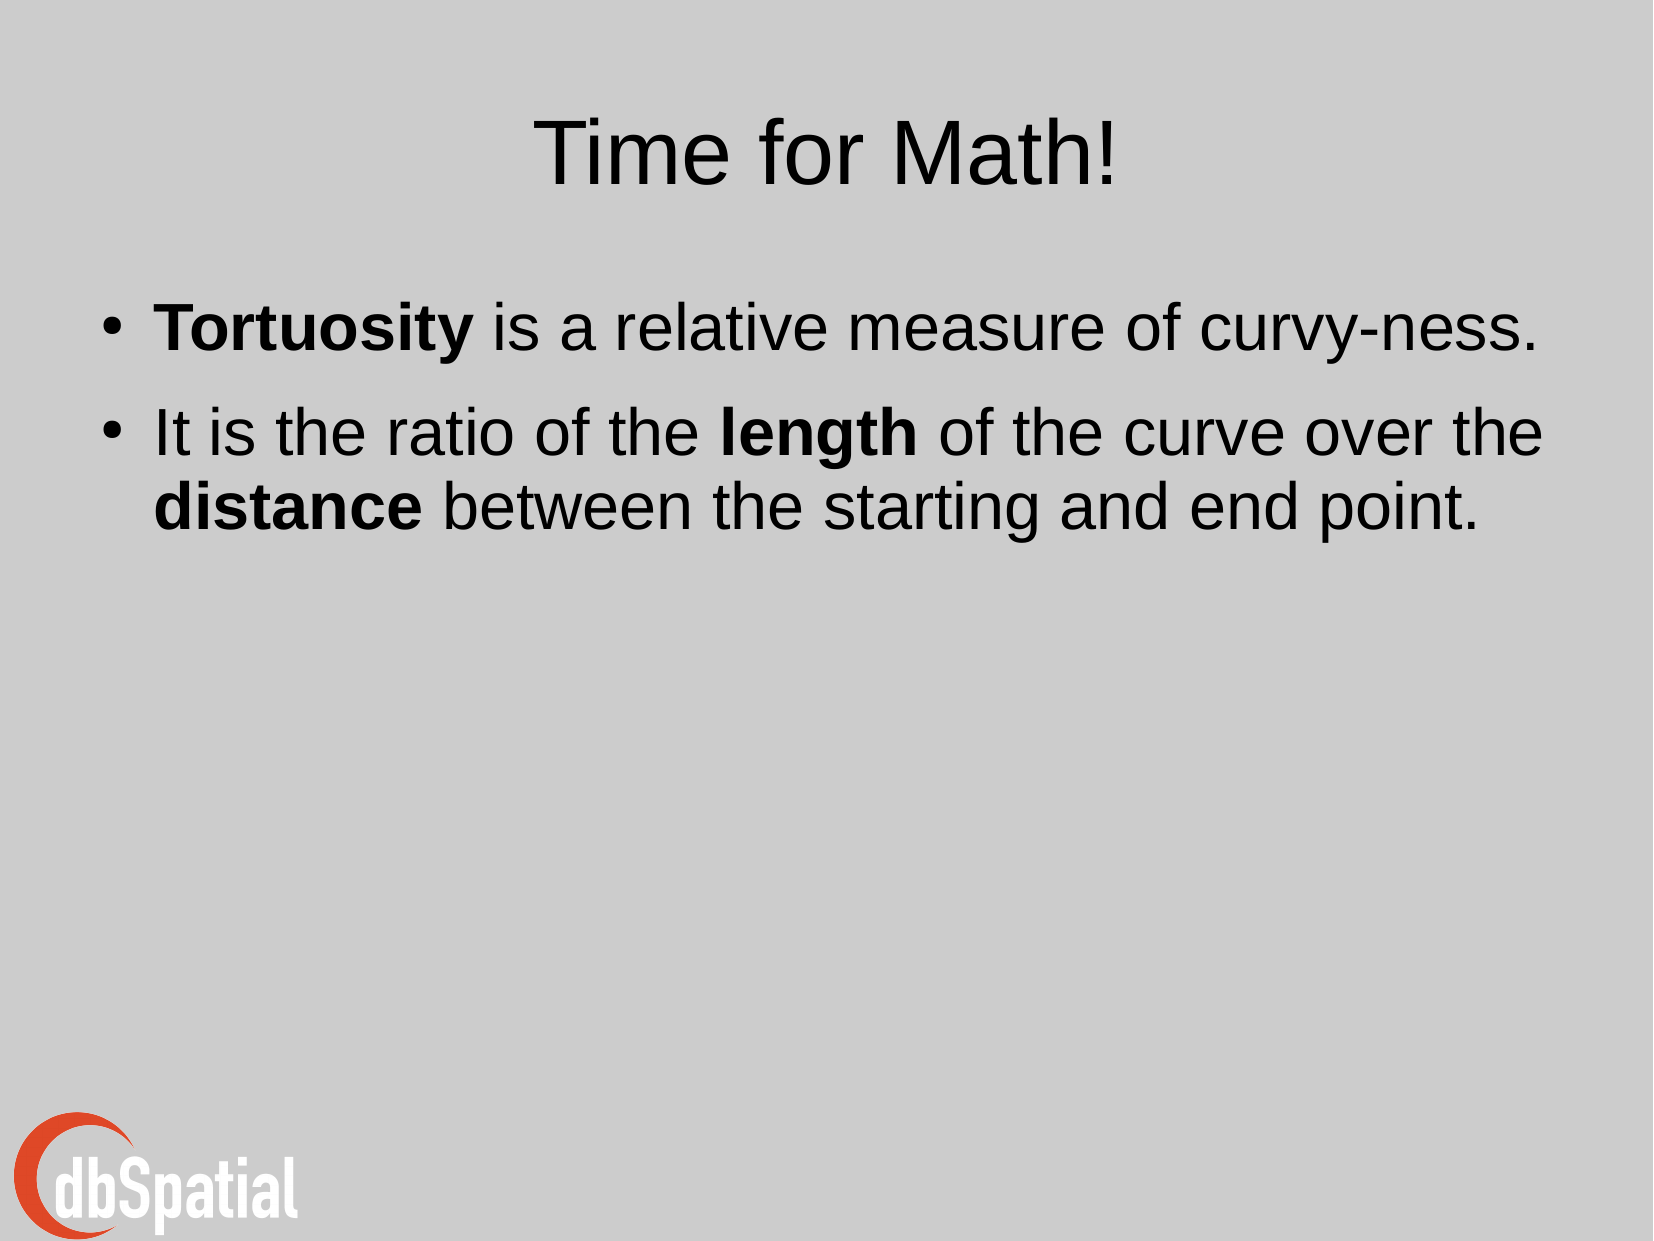

# Time for Math!
Tortuosity is a relative measure of curvy-ness.
It is the ratio of the length of the curve over the distance between the starting and end point.